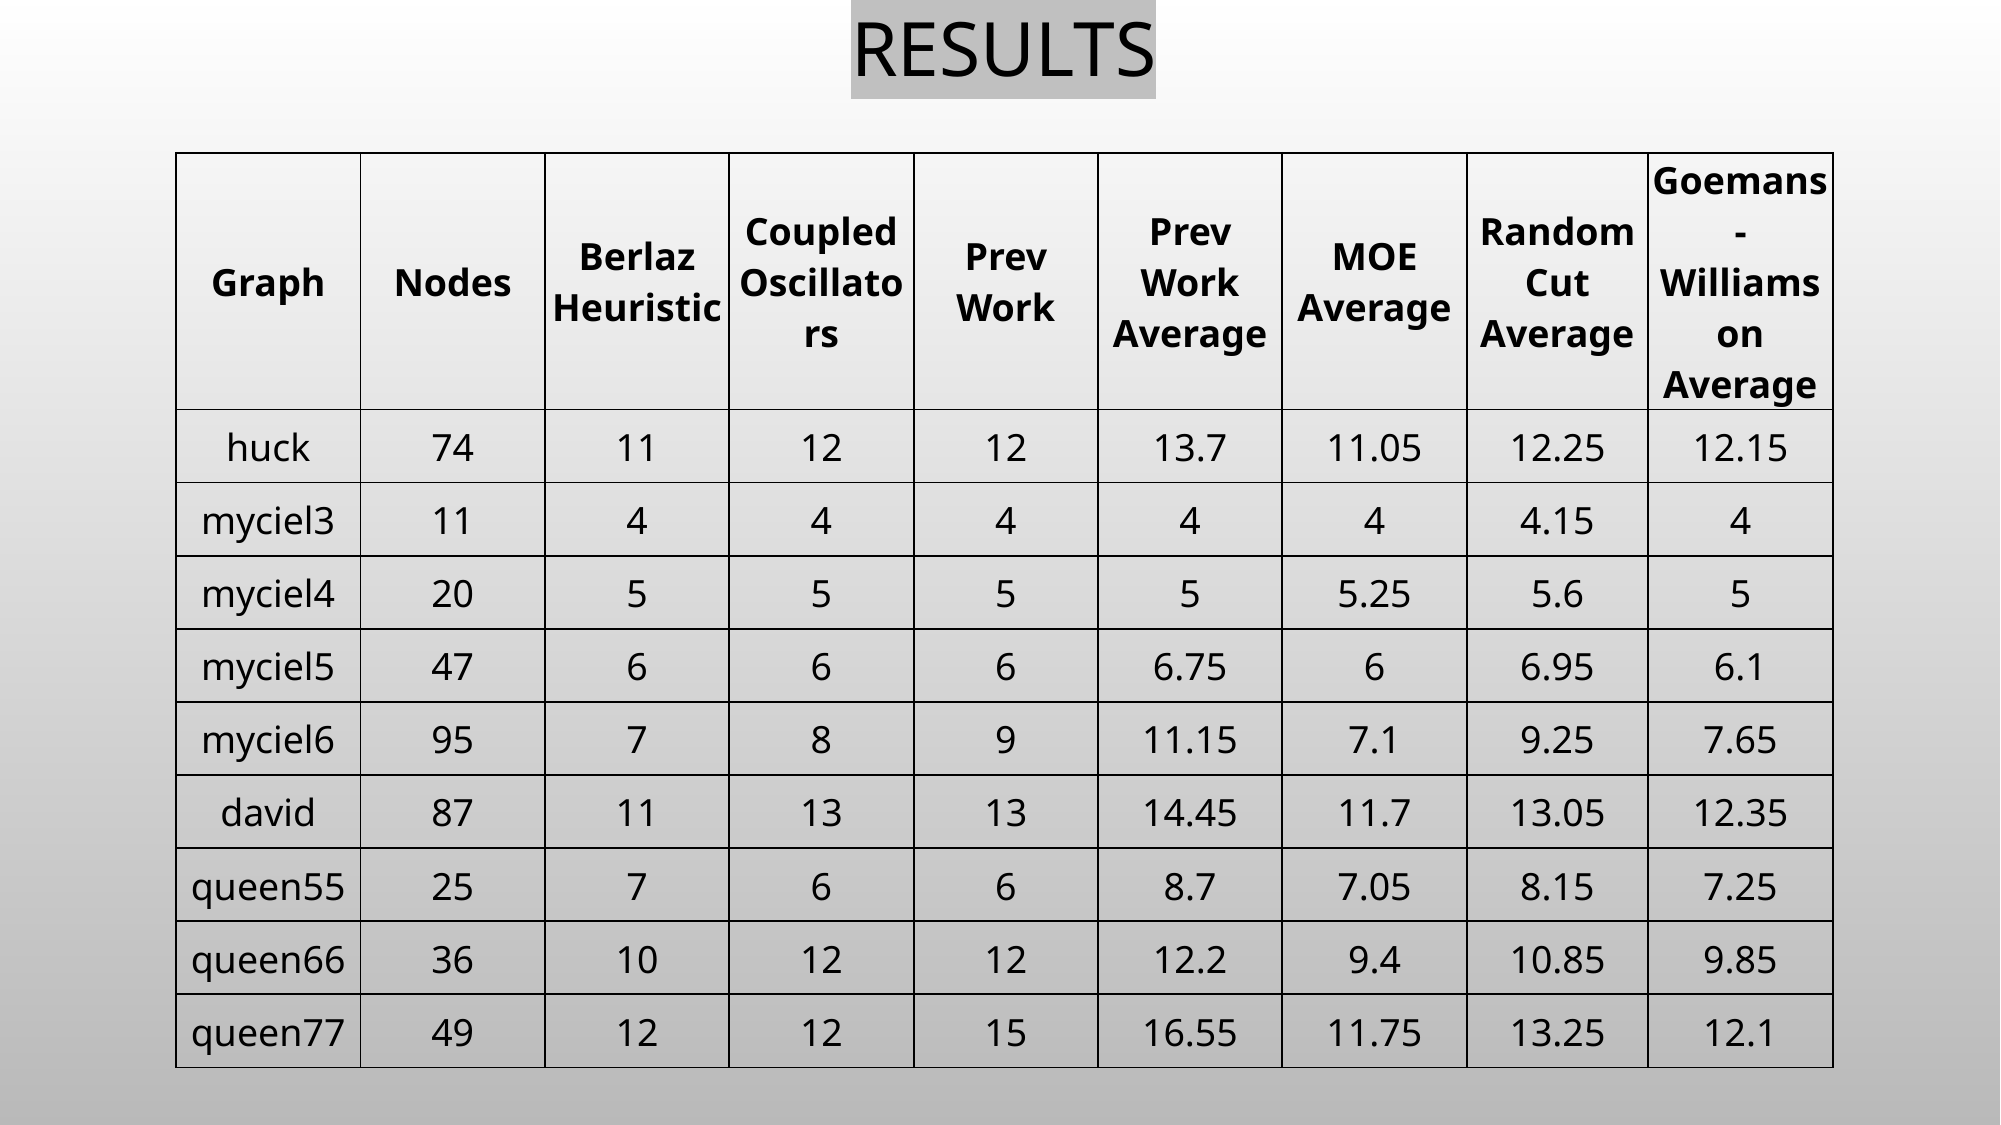

# RESULTS
| Graph | Nodes | Berlaz Heuristic | Coupled Oscillators | Prev Work | Prev Work Average | MOE Average | Random Cut Average | Goemans-Williamson Average |
| --- | --- | --- | --- | --- | --- | --- | --- | --- |
| huck | 74 | 11 | 12 | 12 | 13.7 | 11.05 | 12.25 | 12.15 |
| myciel3 | 11 | 4 | 4 | 4 | 4 | 4 | 4.15 | 4 |
| myciel4 | 20 | 5 | 5 | 5 | 5 | 5.25 | 5.6 | 5 |
| myciel5 | 47 | 6 | 6 | 6 | 6.75 | 6 | 6.95 | 6.1 |
| myciel6 | 95 | 7 | 8 | 9 | 11.15 | 7.1 | 9.25 | 7.65 |
| david | 87 | 11 | 13 | 13 | 14.45 | 11.7 | 13.05 | 12.35 |
| queen55 | 25 | 7 | 6 | 6 | 8.7 | 7.05 | 8.15 | 7.25 |
| queen66 | 36 | 10 | 12 | 12 | 12.2 | 9.4 | 10.85 | 9.85 |
| queen77 | 49 | 12 | 12 | 15 | 16.55 | 11.75 | 13.25 | 12.1 |